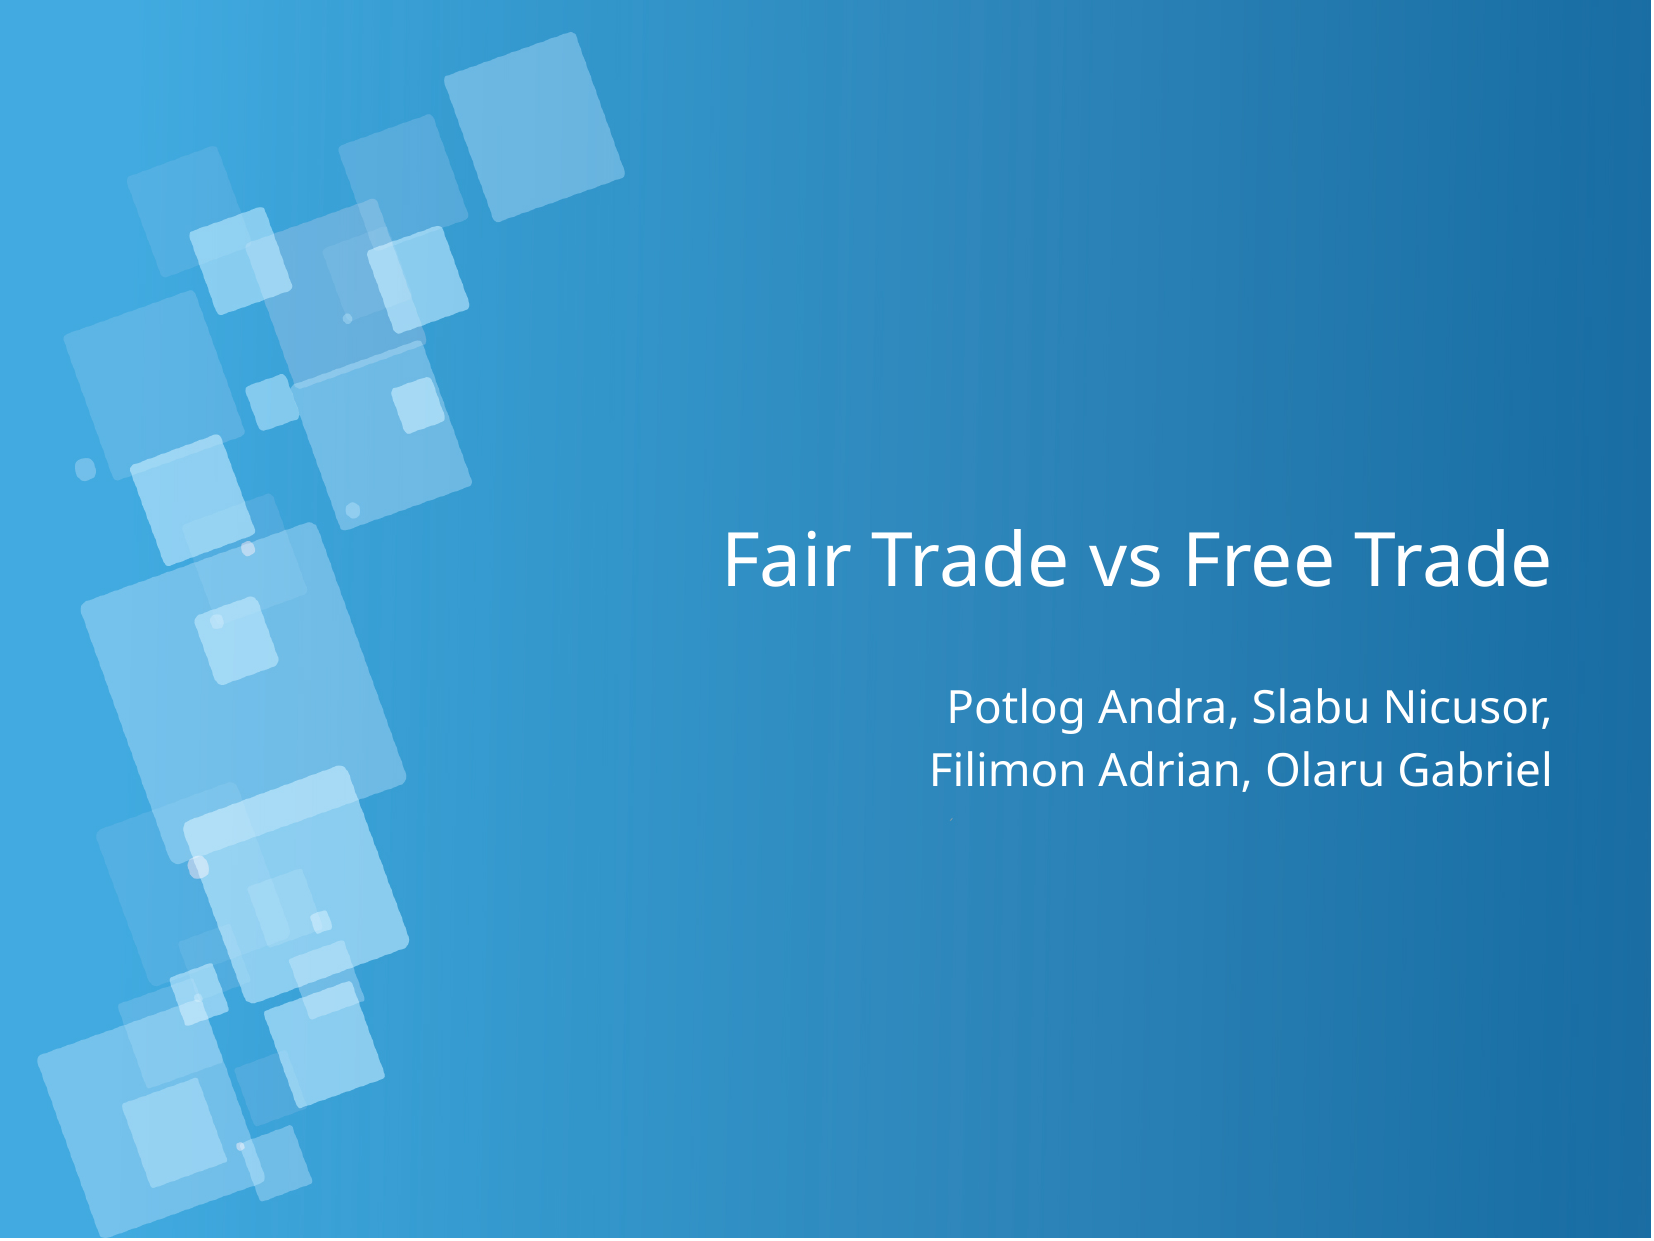

# Fair Trade vs Free Trade
Potlog Andra, Slabu Nicusor, Filimon Adrian, Olaru Gabriel